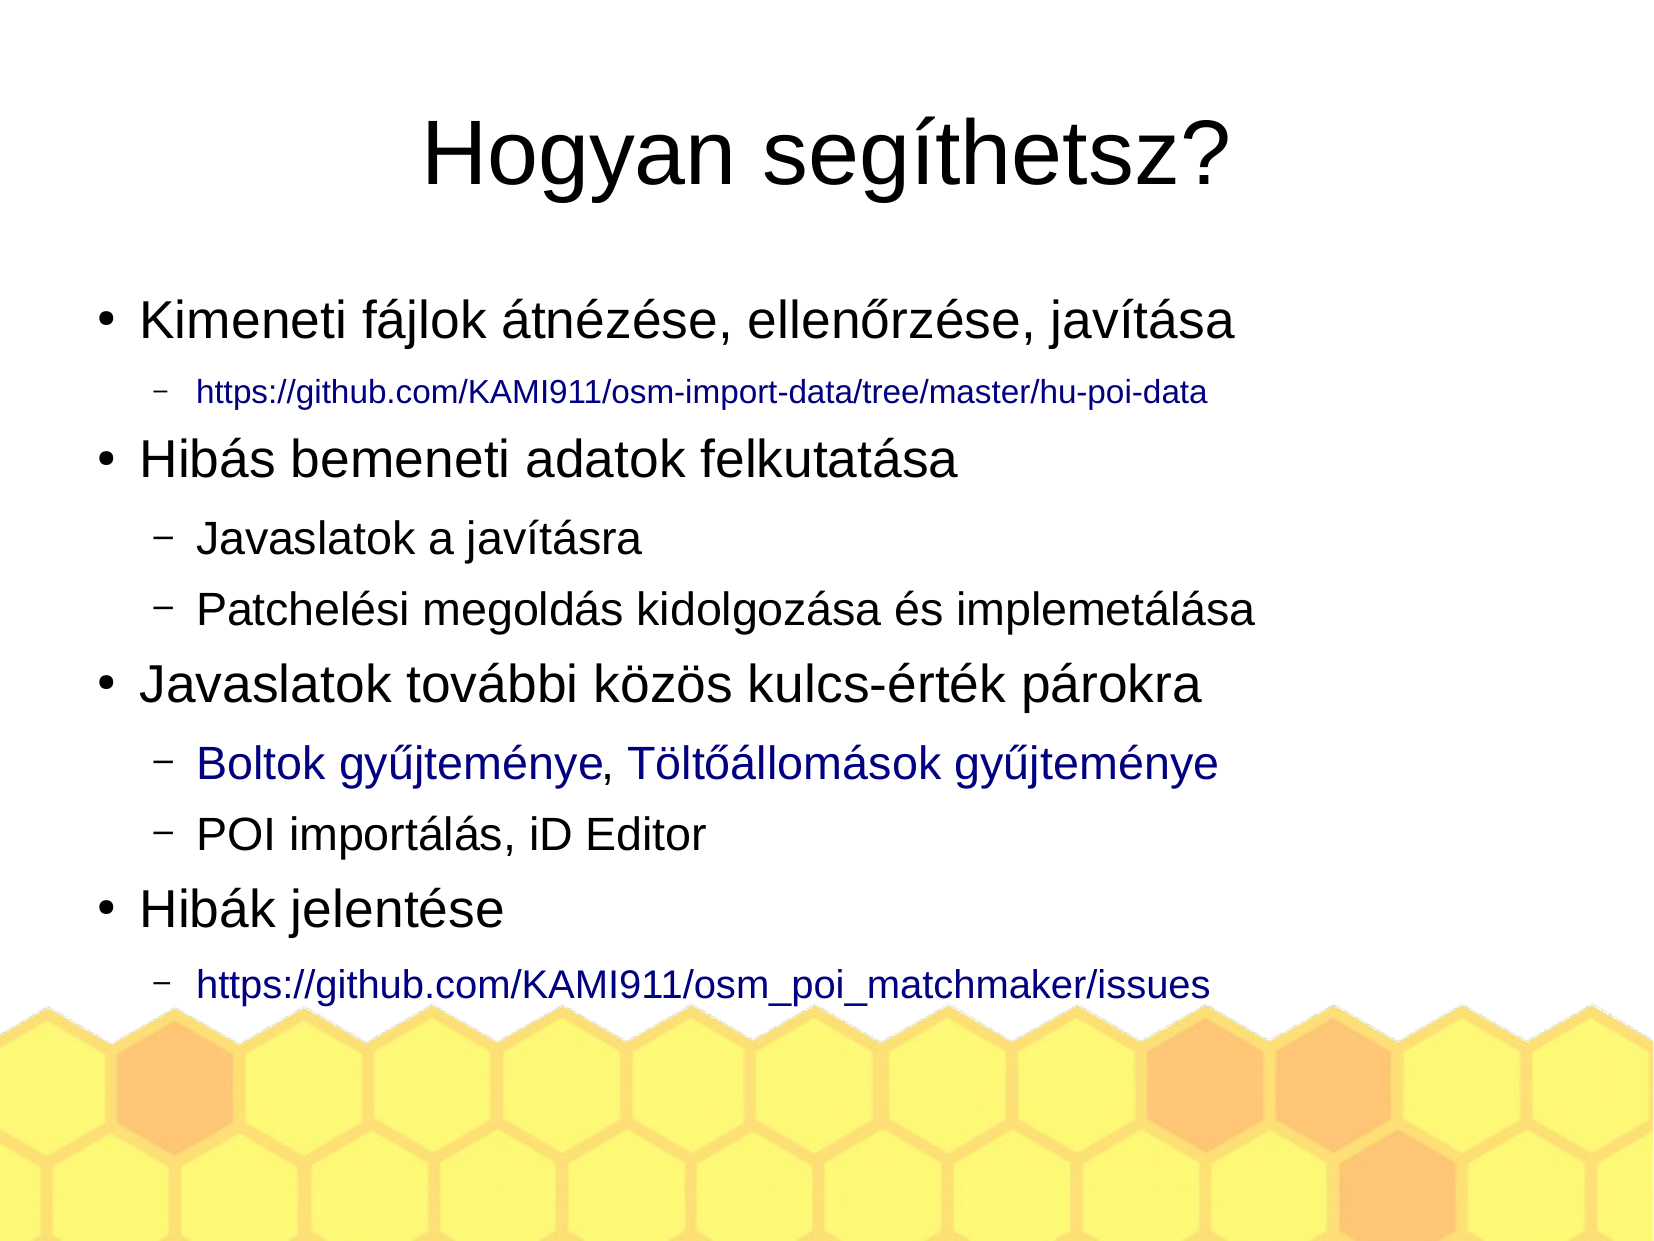

# Hogyan segíthetsz?
Kimeneti fájlok átnézése, ellenőrzése, javítása
https://github.com/KAMI911/osm-import-data/tree/master/hu-poi-data
Hibás bemeneti adatok felkutatása
Javaslatok a javításra
Patchelési megoldás kidolgozása és implemetálása
Javaslatok további közös kulcs-érték párokra
Boltok gyűjteménye, Töltőállomások gyűjteménye
POI importálás, iD Editor
Hibák jelentése
https://github.com/KAMI911/osm_poi_matchmaker/issues